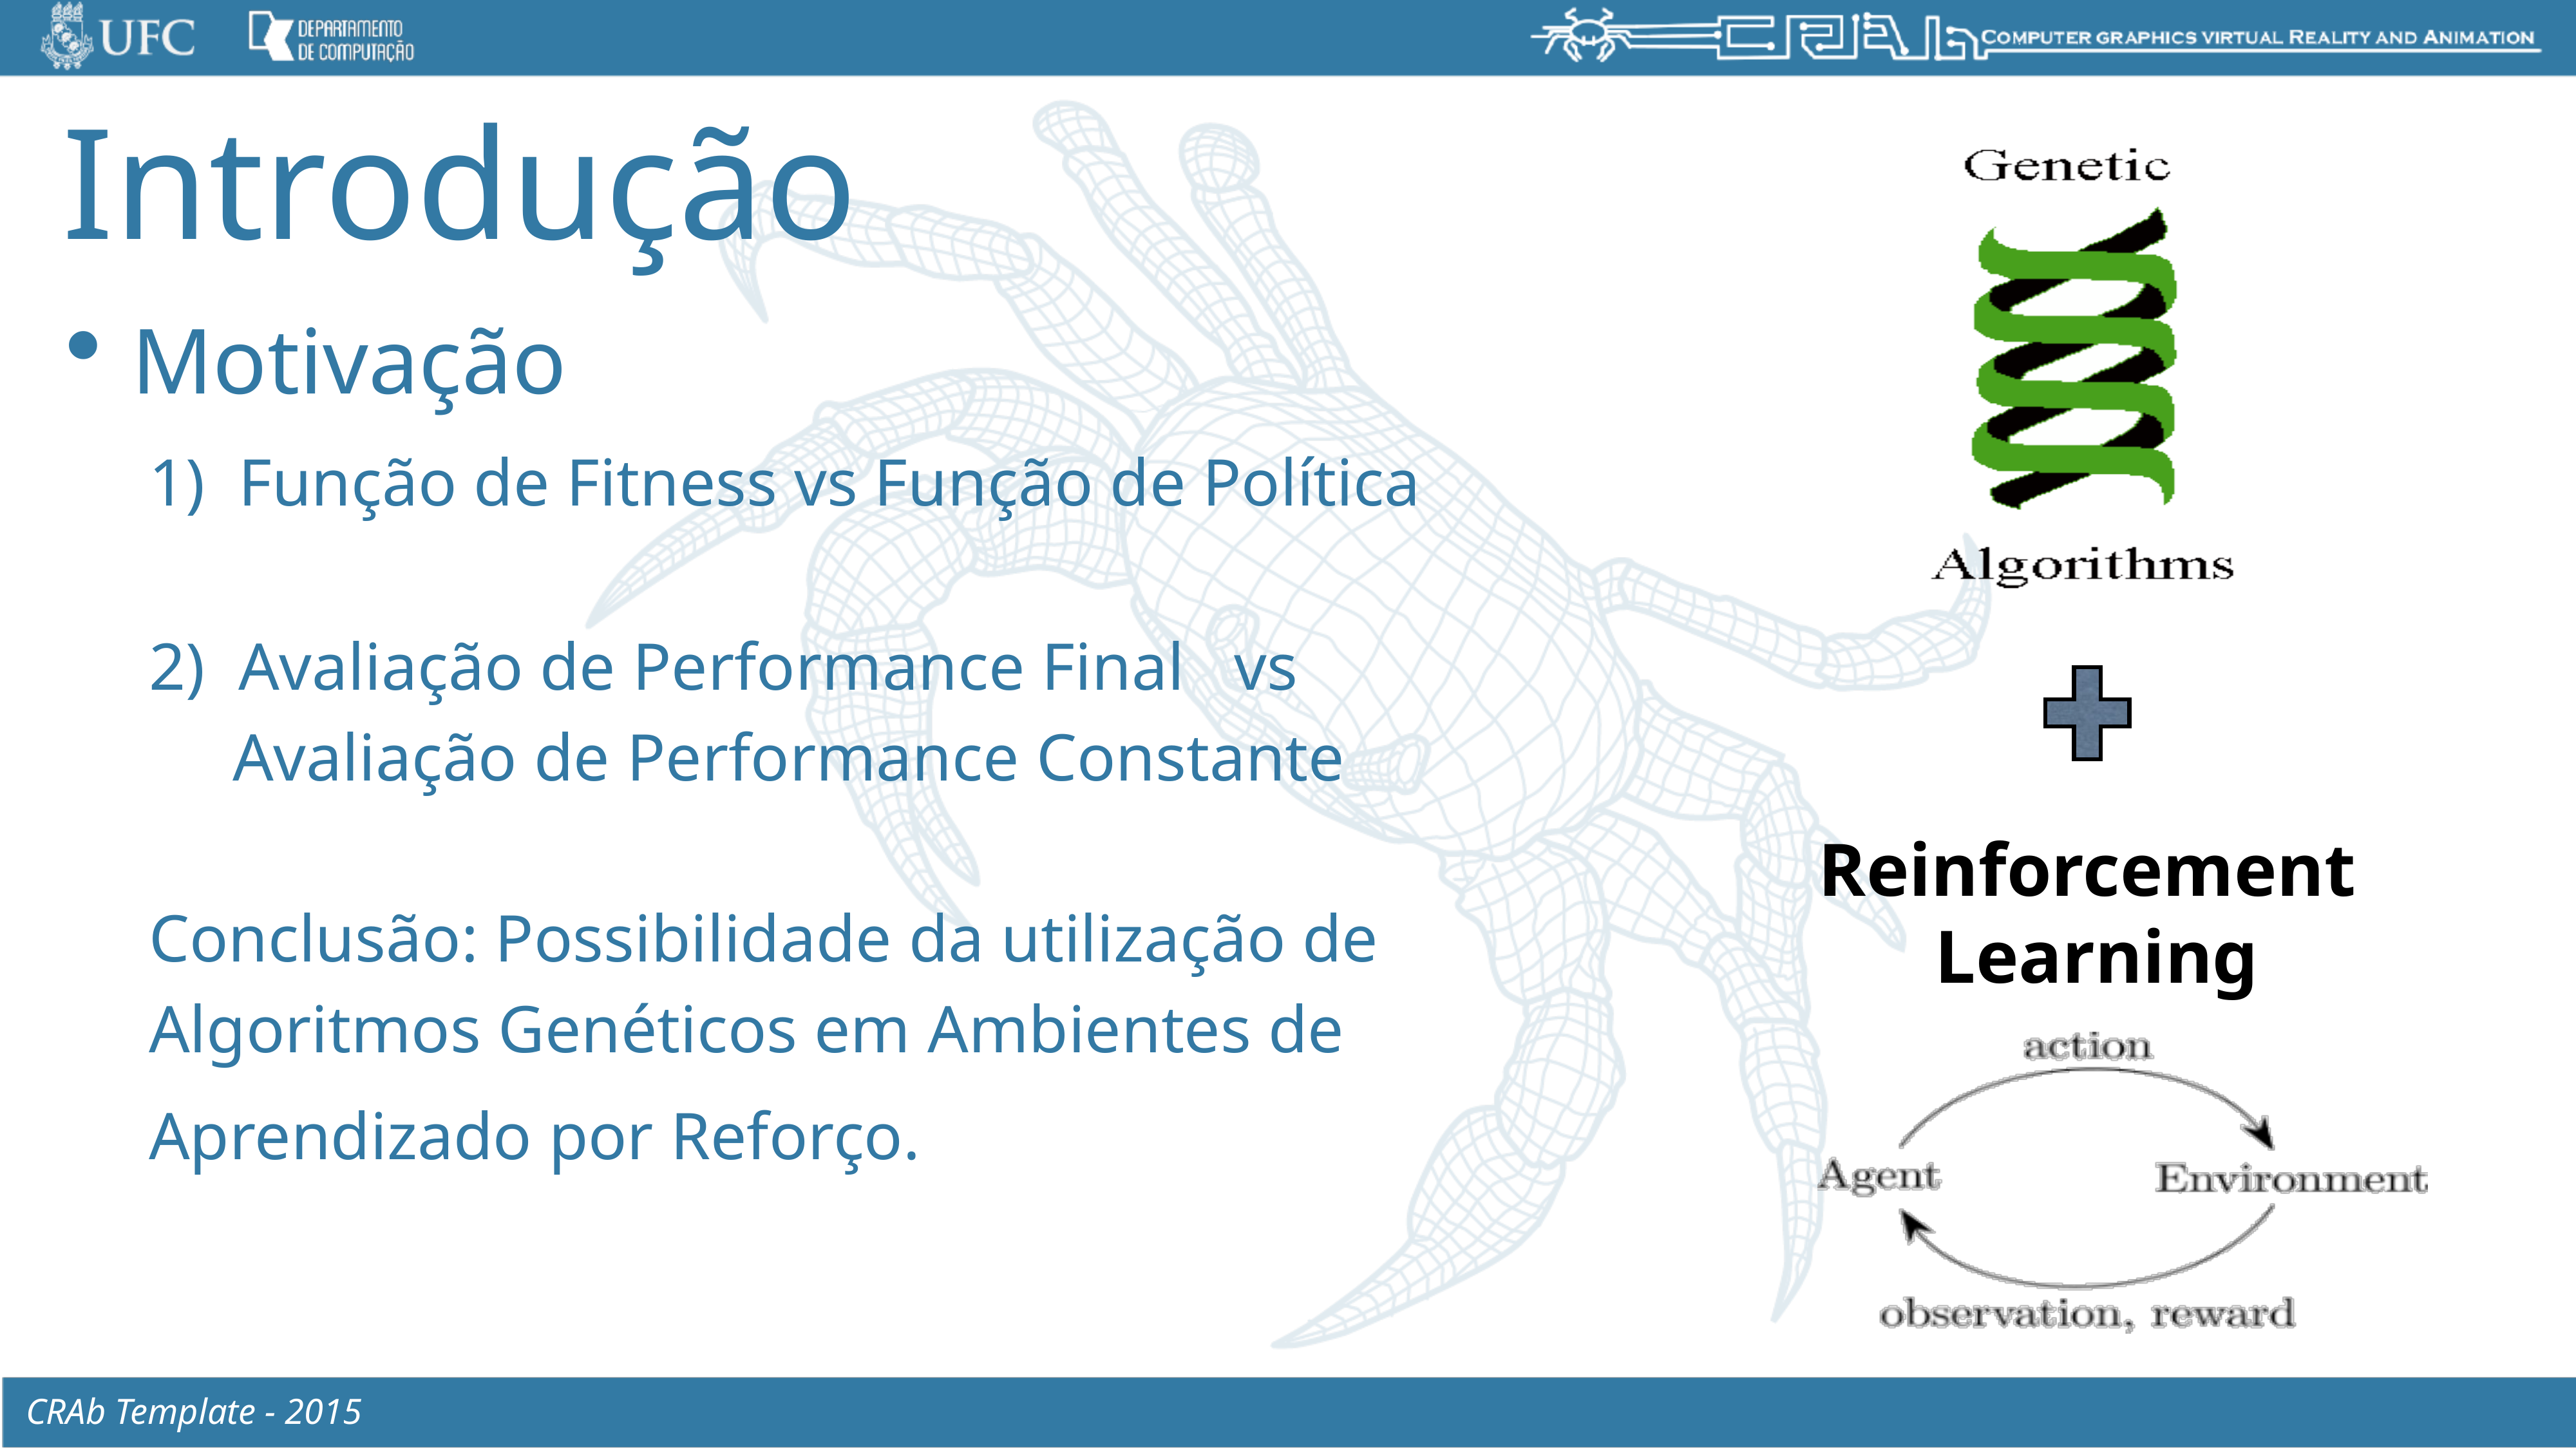

# Introdução
Motivação
 1) Função de Fitness vs Função de Política
 2) Avaliação de Performance Final vs
 Avaliação de Performance Constante
 Conclusão: Possibilidade da utilização de
 Algoritmos Genéticos em Ambientes de
 Aprendizado por Reforço.
Reinforcement
 Learning